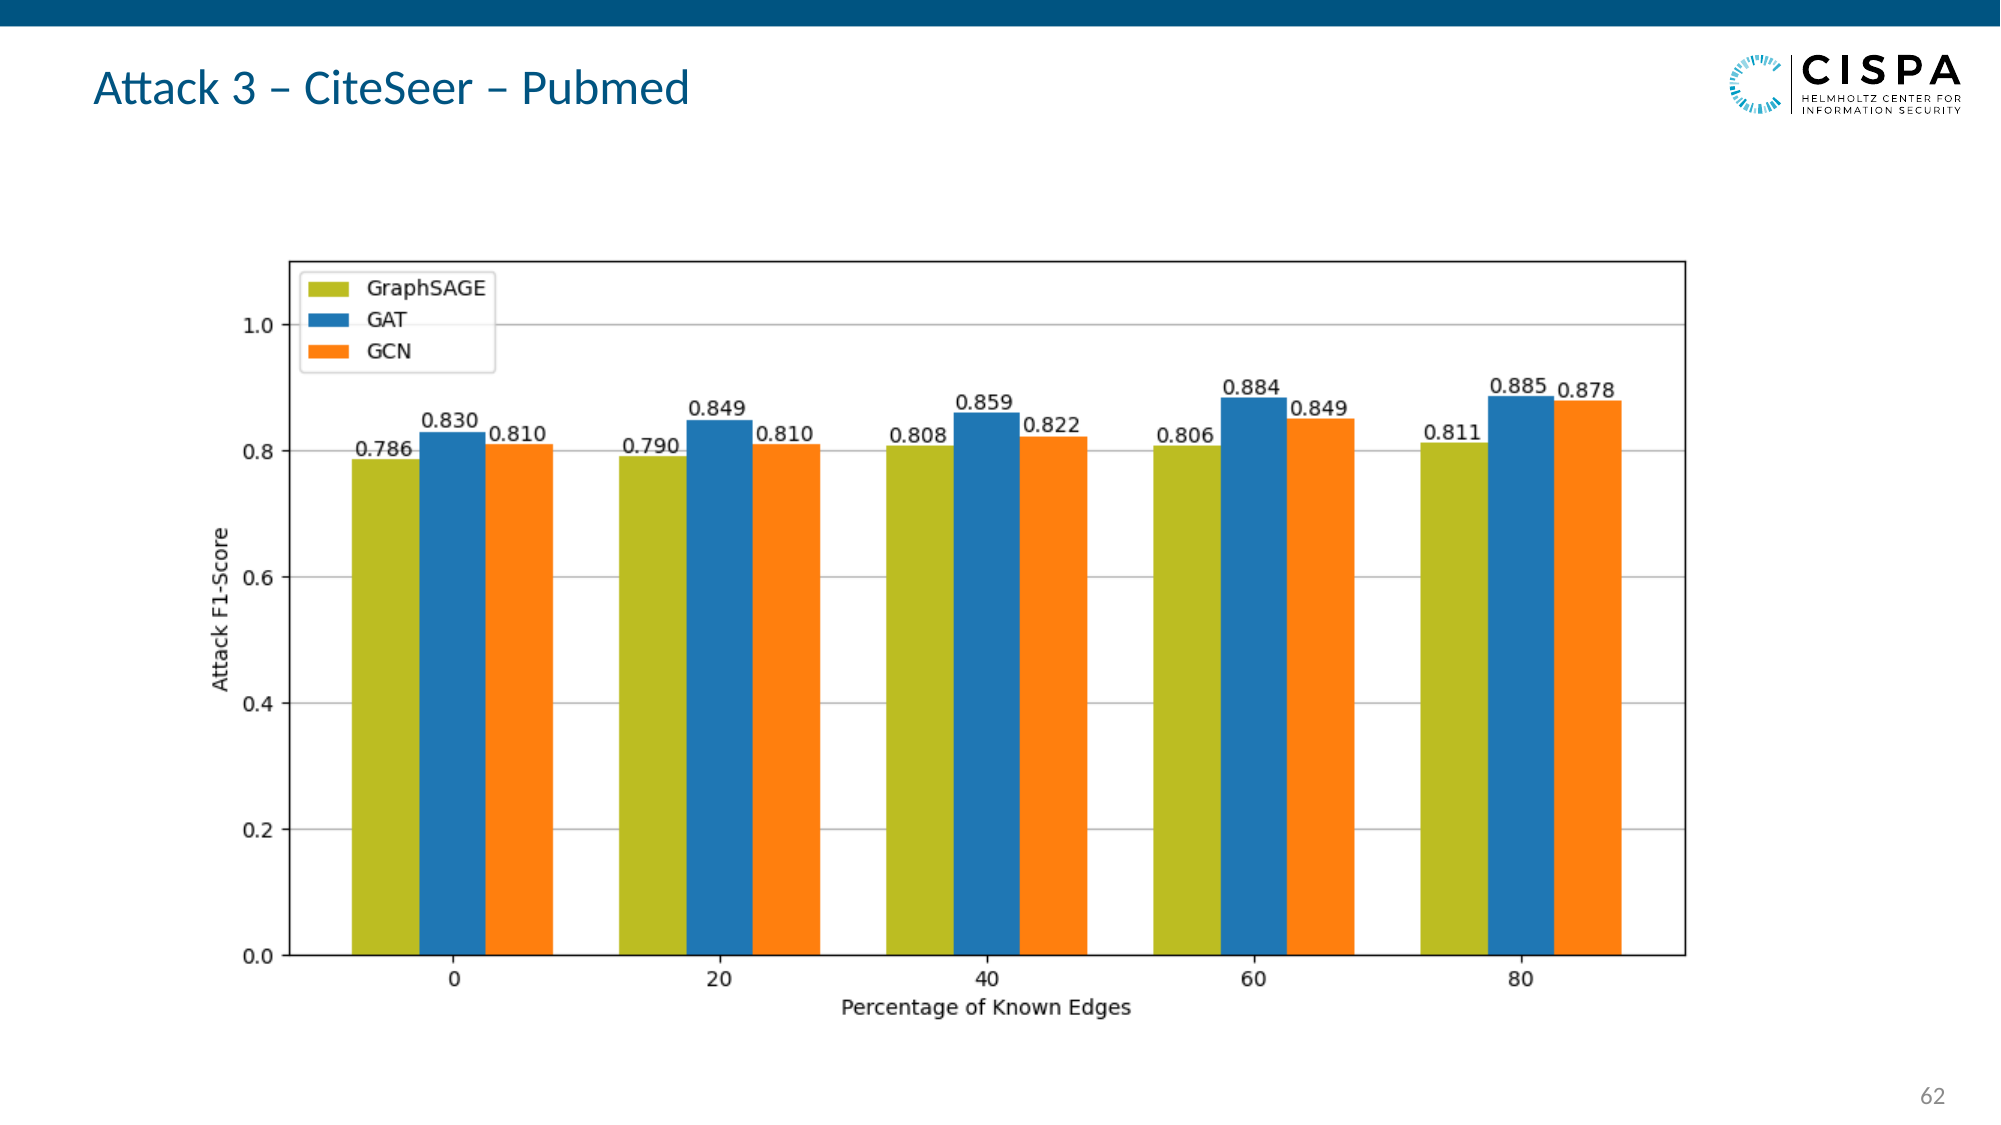

# Attack 3 – CiteSeer – Pubmed